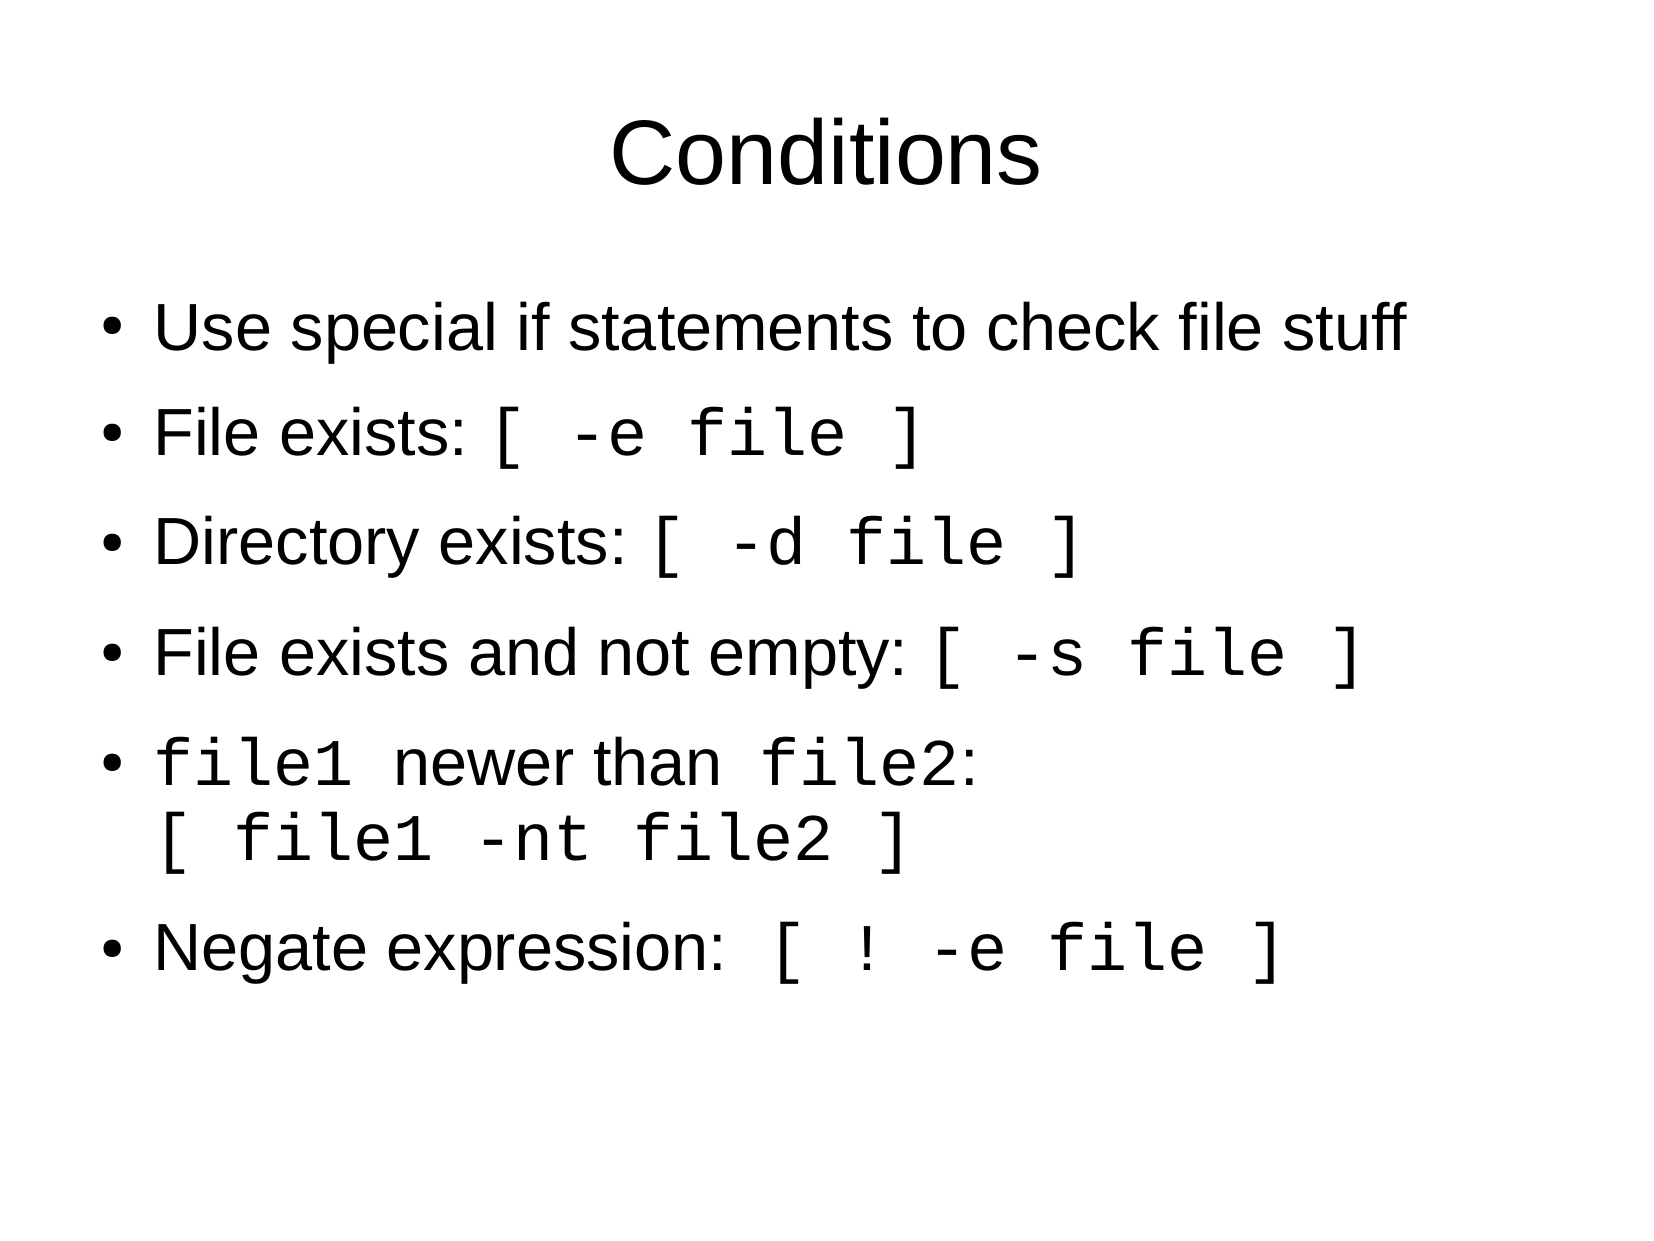

# Conditions
Use special if statements to check file stuff
File exists: [ -e file ]
Directory exists: [ -d file ]
File exists and not empty: [ -s file ]
file1 newer than file2:
[ file1 -nt file2 ]
Negate expression: [ ! -e file ]